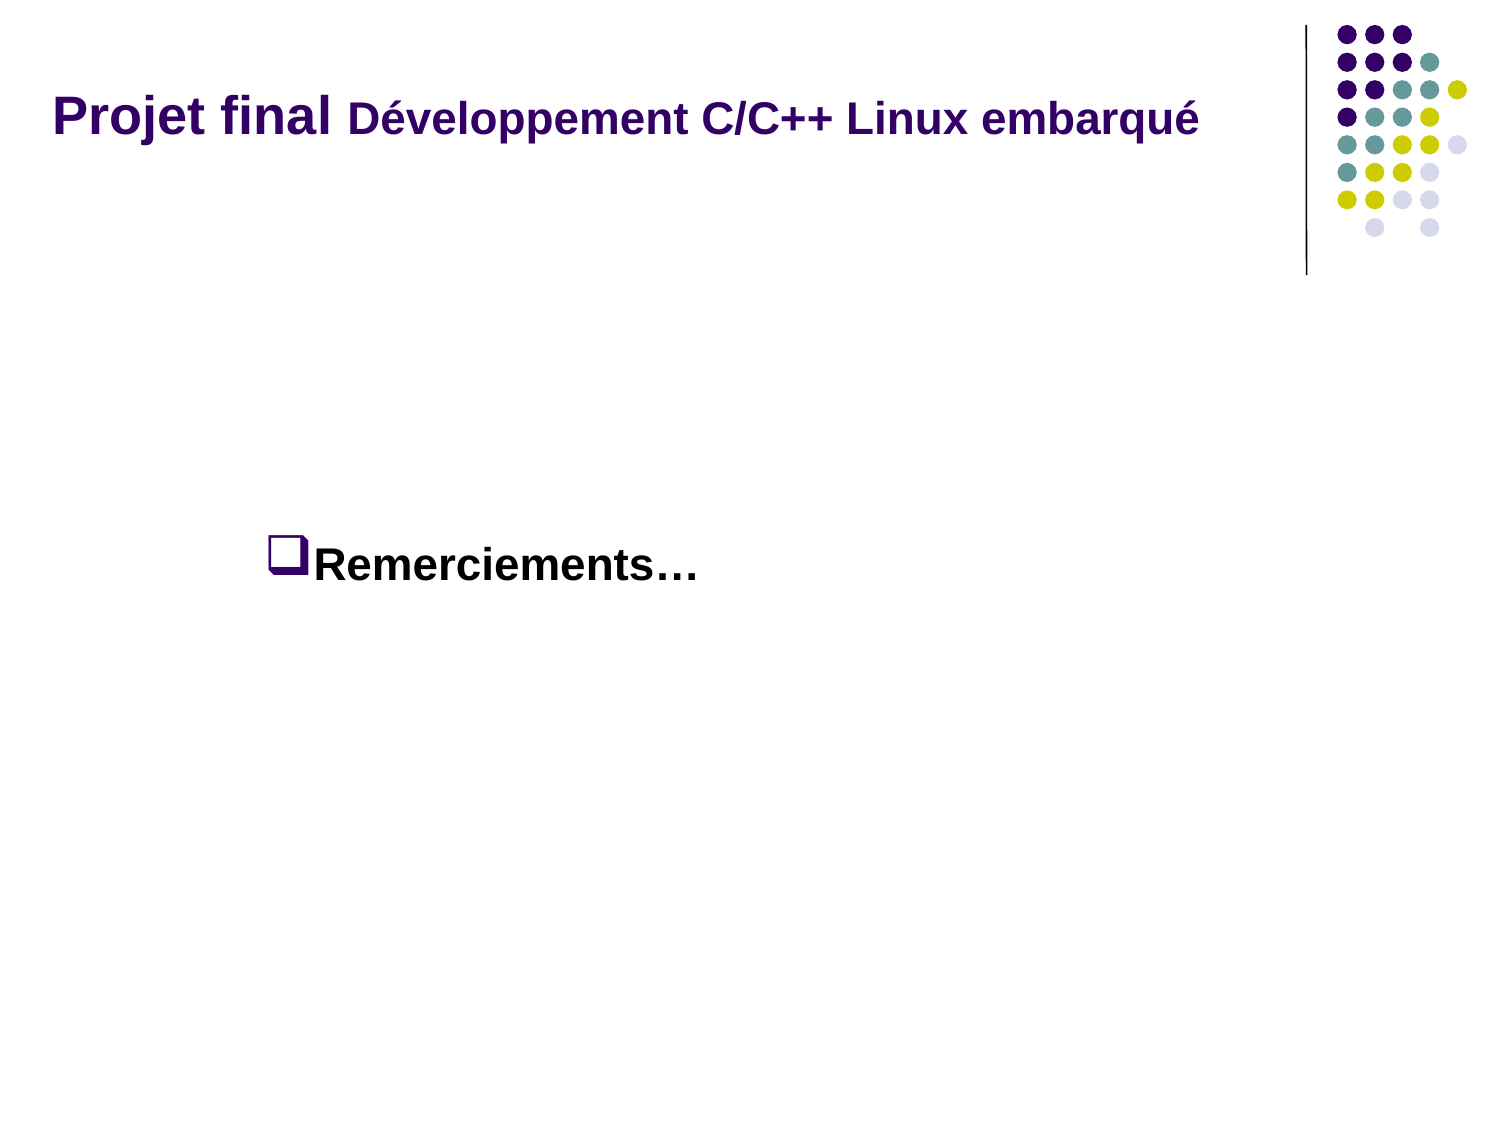

Projet final Développement C/C++ Linux embarqué
Remerciements…